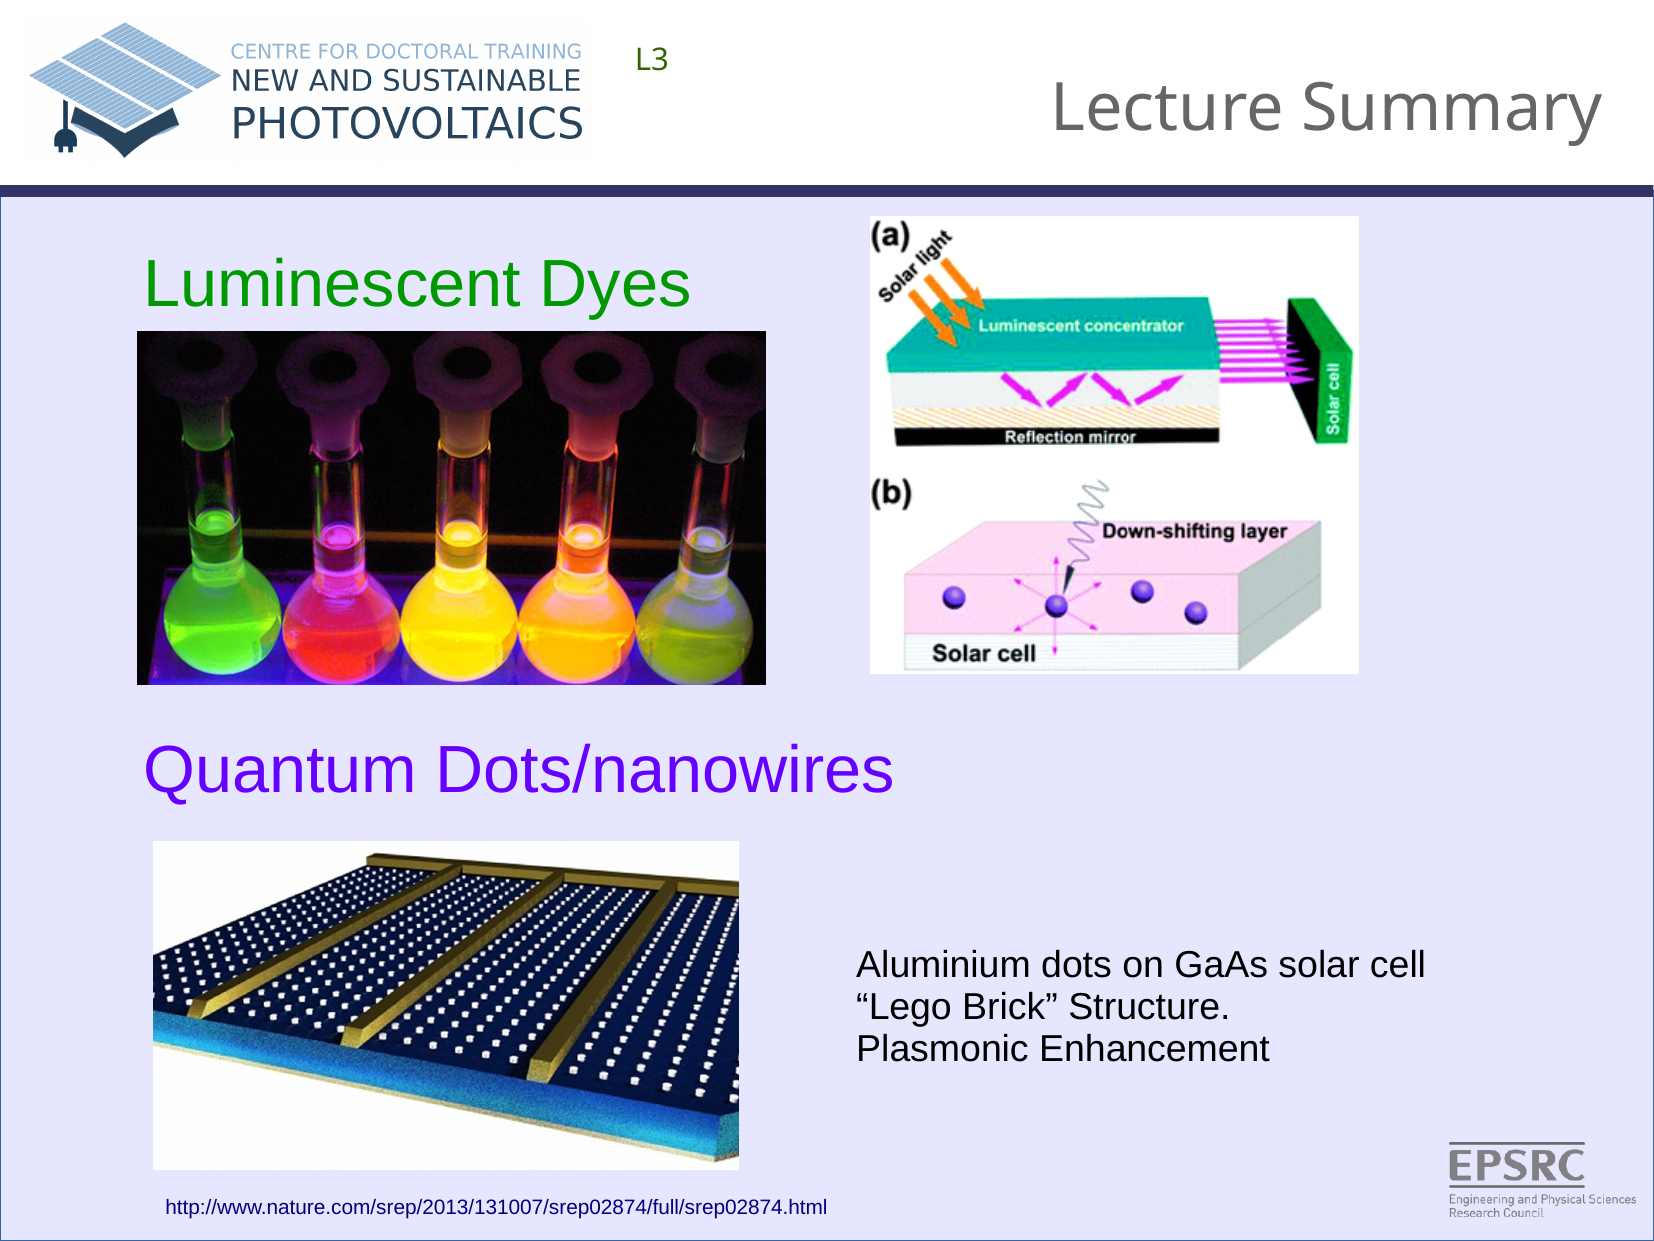

L3
Lecture Summary
Luminescent Dyes
Quantum Dots/nanowires
Aluminium dots on GaAs solar cell
“Lego Brick” Structure.
Plasmonic Enhancement
http://www.nature.com/srep/2013/131007/srep02874/full/srep02874.html